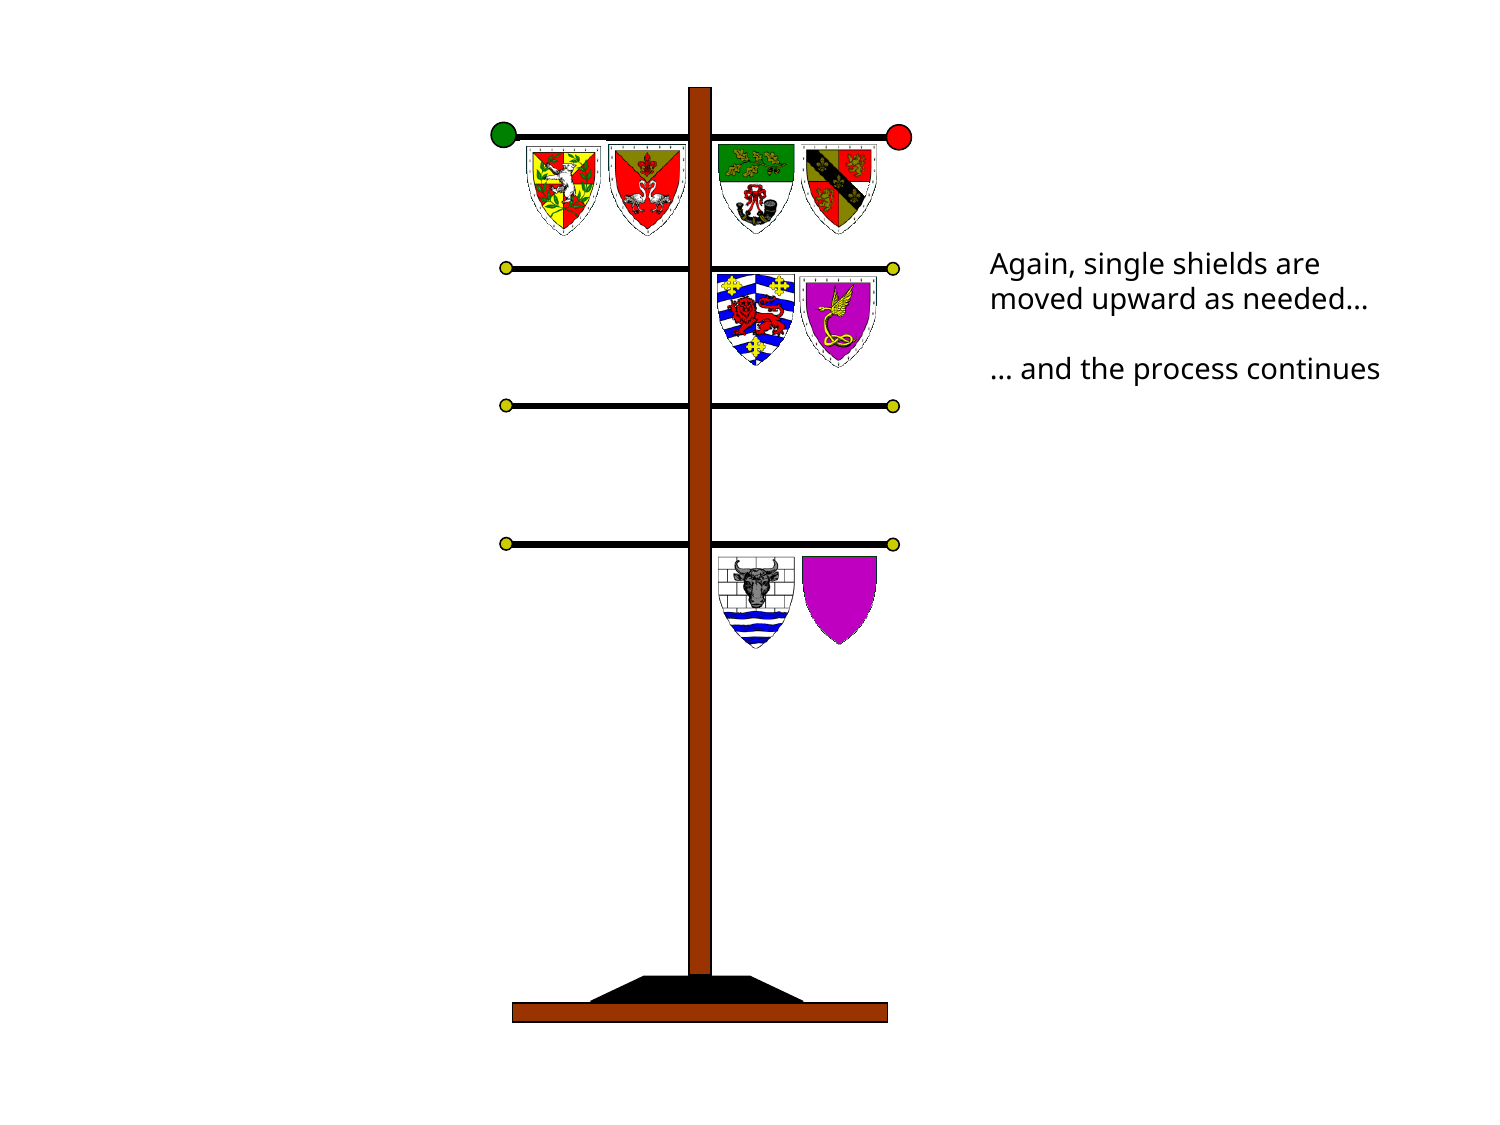

Again, single shields are
moved upward as needed…
… and the process continues